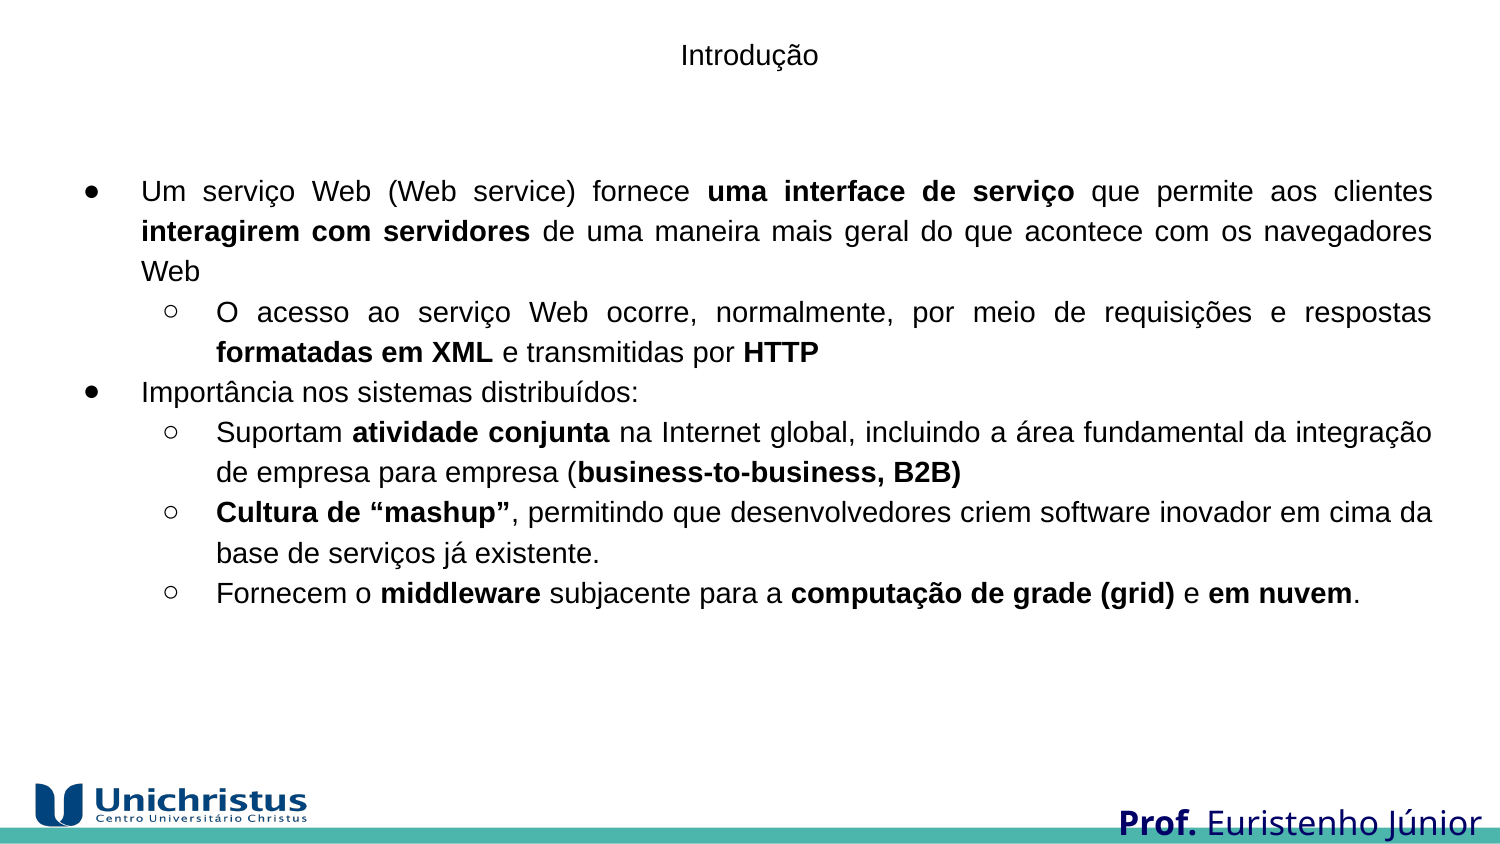

# Introdução
Um serviço Web (Web service) fornece uma interface de serviço que permite aos clientes interagirem com servidores de uma maneira mais geral do que acontece com os navegadores Web
O acesso ao serviço Web ocorre, normalmente, por meio de requisições e respostas formatadas em XML e transmitidas por HTTP
Importância nos sistemas distribuídos:
Suportam atividade conjunta na Internet global, incluindo a área fundamental da integração de empresa para empresa (business-to-business, B2B)
Cultura de “mashup”, permitindo que desenvolvedores criem software inovador em cima da base de serviços já existente.
Fornecem o middleware subjacente para a computação de grade (grid) e em nuvem.
Prof. Euristenho Júnior